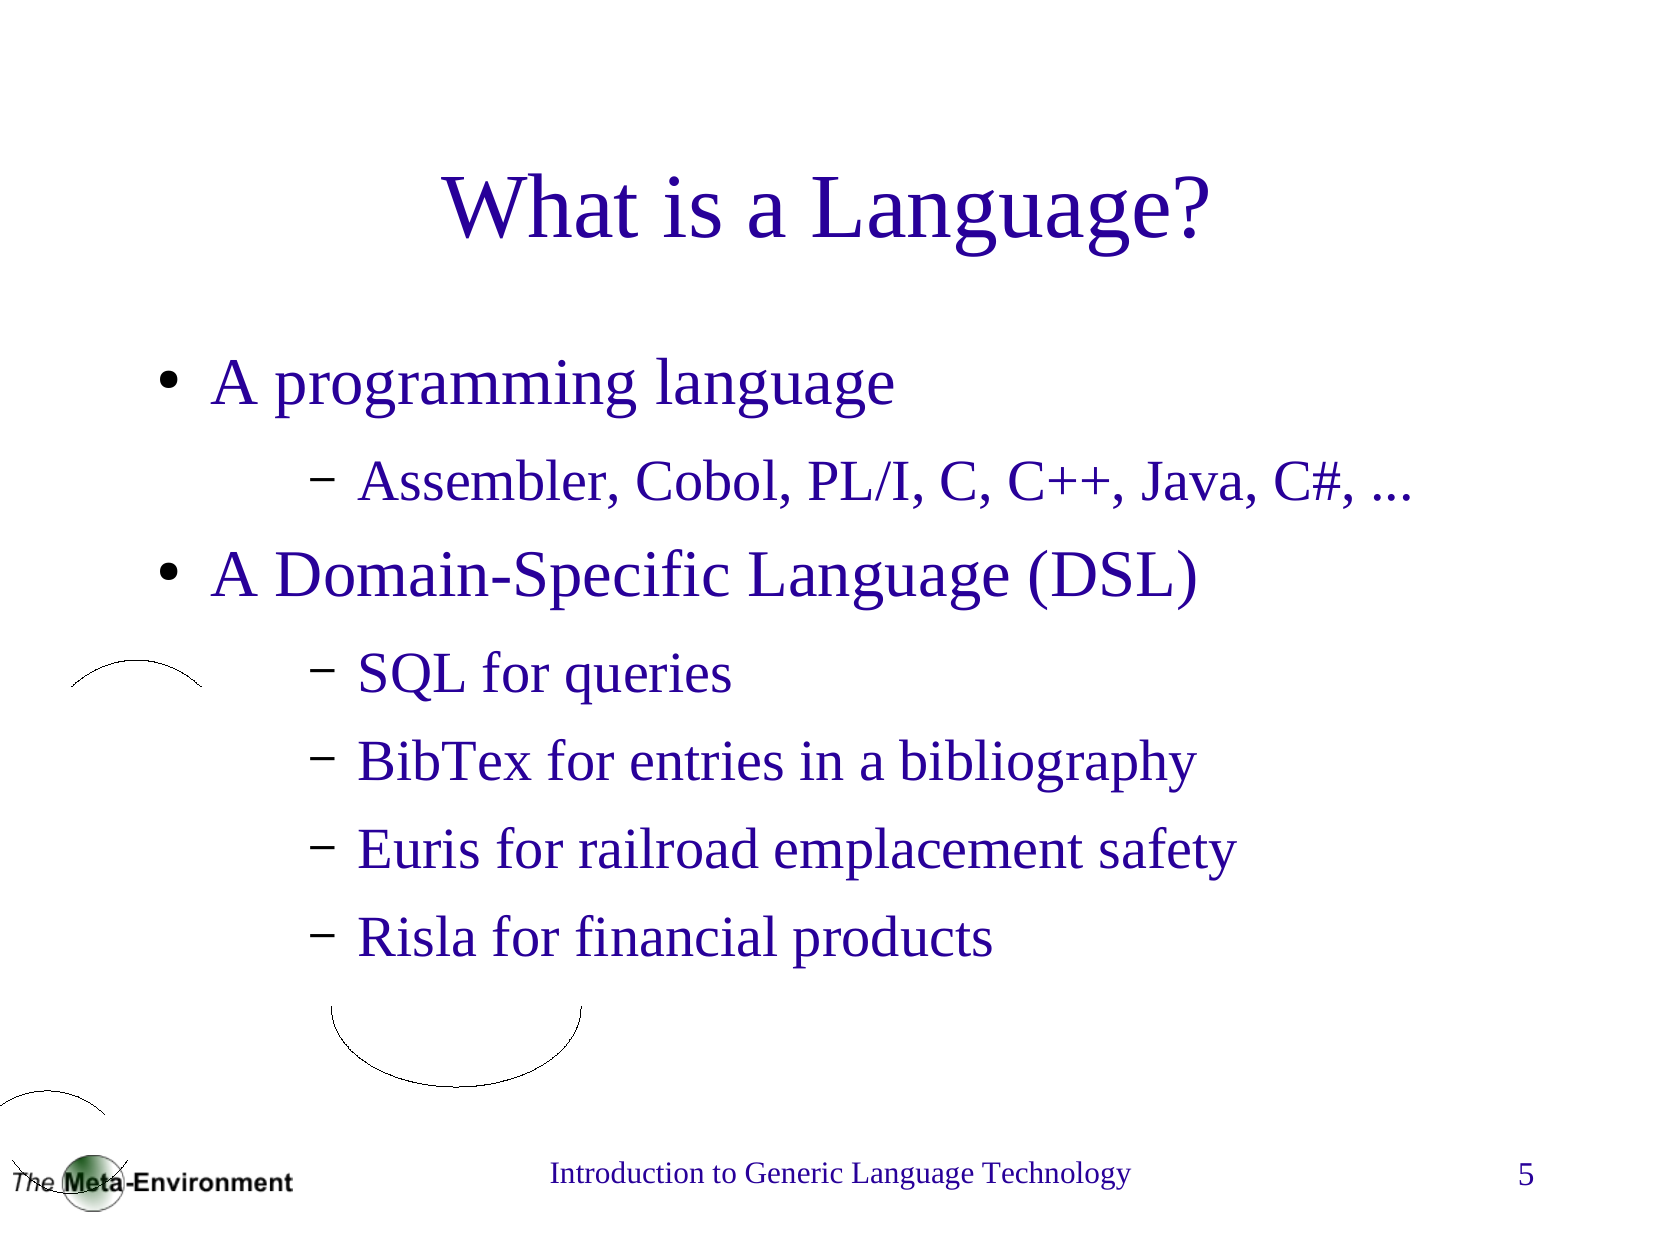

# What is a Language?
A programming language
Assembler, Cobol, PL/I, C, C++, Java, C#, ...
A Domain-Specific Language (DSL)
SQL for queries
BibTex for entries in a bibliography
Euris for railroad emplacement safety
Risla for financial products